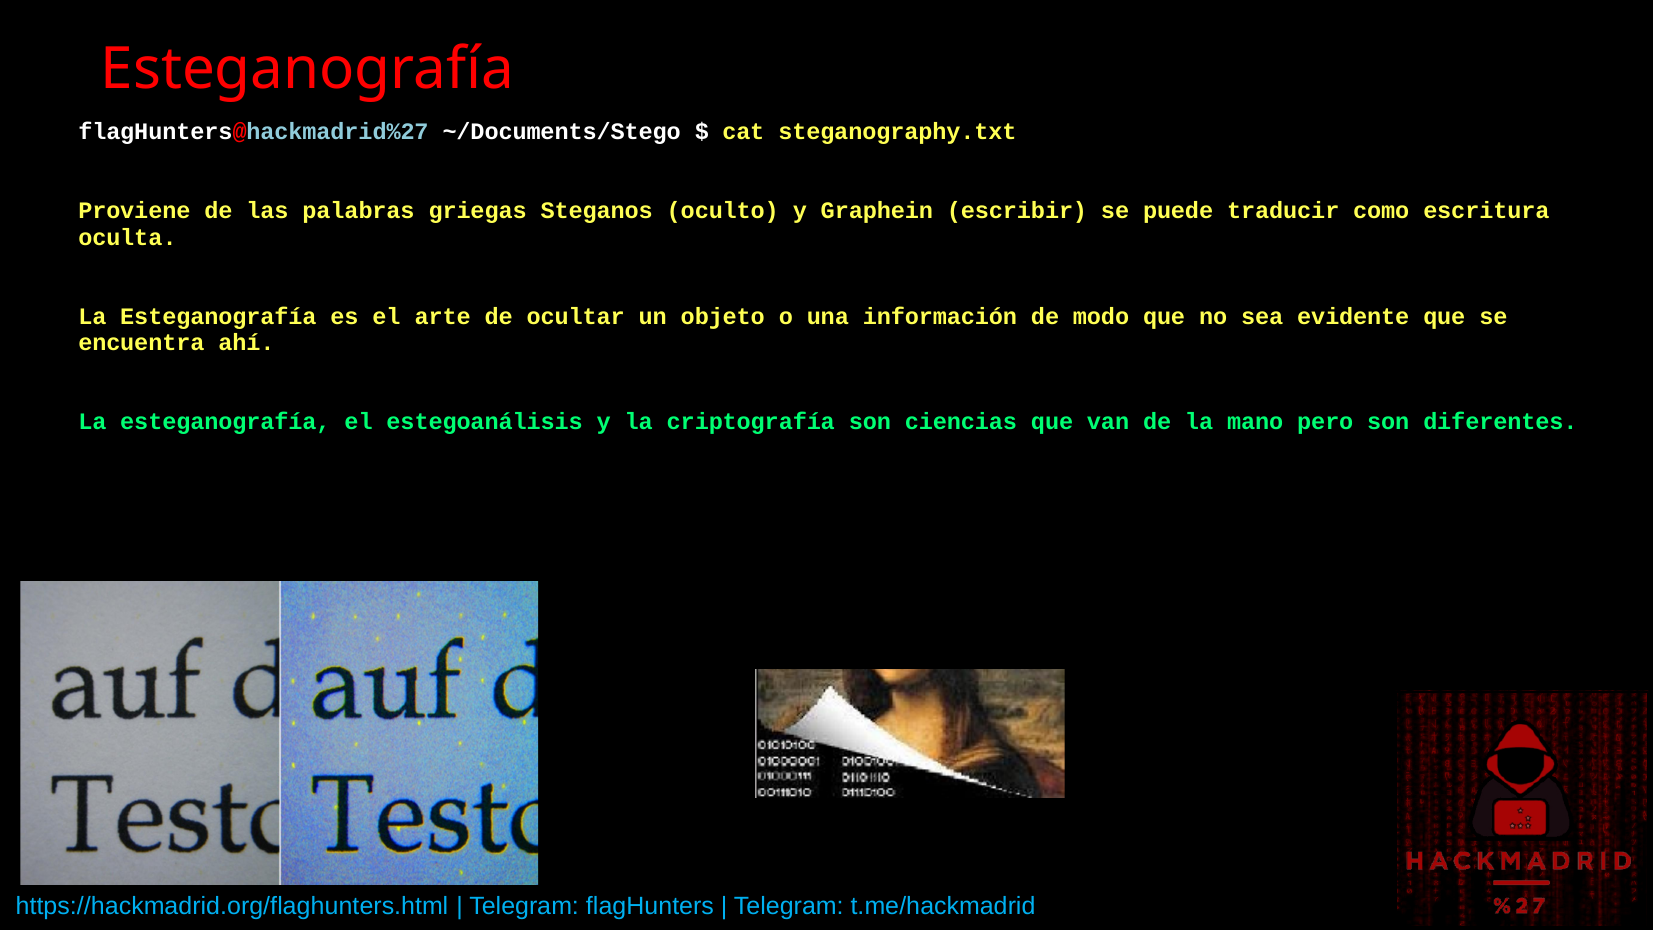

Esteganografía
# flagHunters@hackmadrid%27 ~/Documents/Stego $ cat steganography.txt Proviene de las palabras griegas Steganos (oculto) y Graphein (escribir) se puede traducir como escritura oculta. La Esteganografía es el arte de ocultar un objeto o una información de modo que no sea evidente que se encuentra ahí. La esteganografía, el estegoanálisis y la criptografía son ciencias que van de la mano pero son diferentes.
https://hackmadrid.org/flaghunters.html | Telegram: flagHunters | Telegram: t.me/hackmadrid